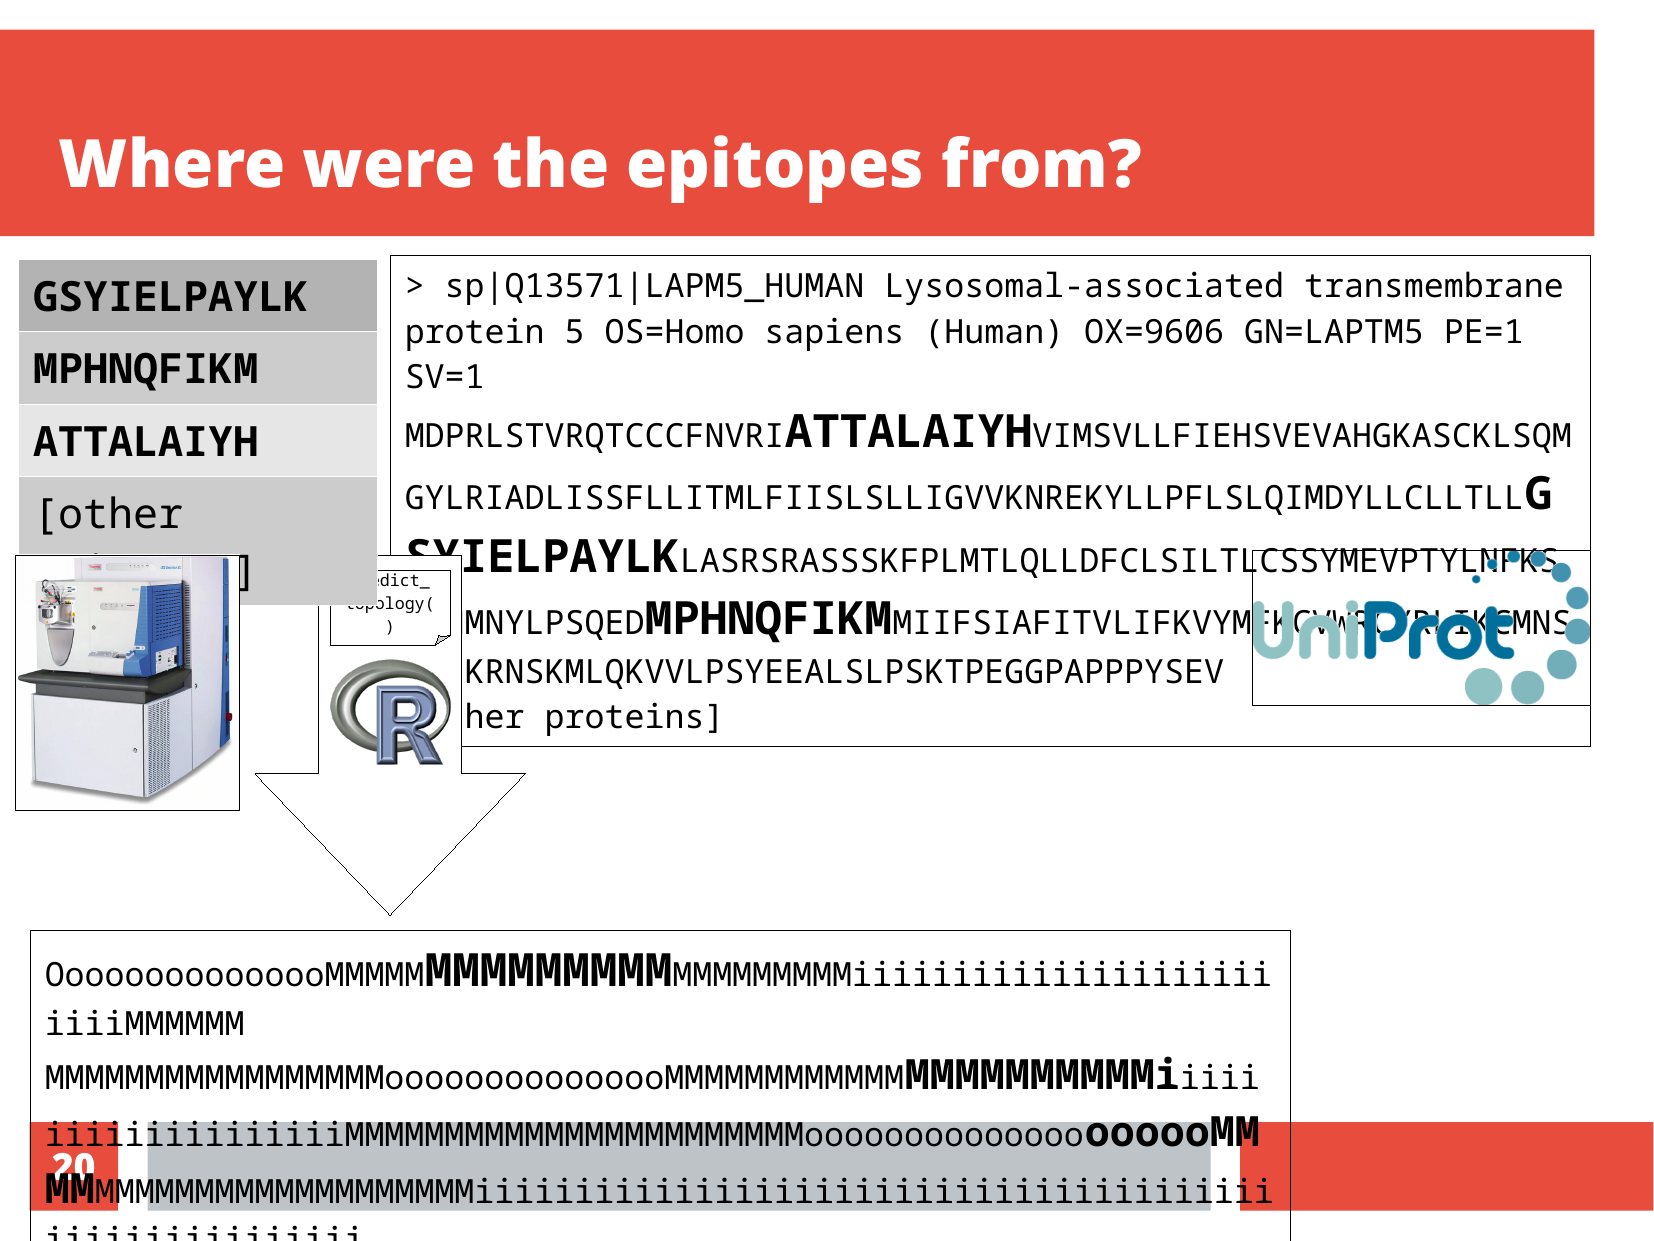

# Where were the epitopes from?
> sp|Q13571|LAPM5_HUMAN Lysosomal-associated transmembrane protein 5 OS=Homo sapiens (Human) OX=9606 GN=LAPTM5 PE=1 SV=1
MDPRLSTVRQTCCCFNVRIATTALAIYHVIMSVLLFIEHSVEVAHGKASCKLSQMGYLRIADLISSFLLITMLFIISLSLLIGVVKNREKYLLPFLSLQIMDYLLCLLTLLGSYIELPAYLKLASRSRASSSKFPLMTLQLLDFCLSILTLCSSYMEVPTYLNFKSMNHMNYLPSQEDMPHNQFIKMMIIFSIAFITVLIFKVYMFKCVWRCYRLIKCMNSVEEKRNSKMLQKVVLPSYEEALSLPSKTPEGGPAPPPYSEV
[other proteins]
| GSYIELPAYLK |
| --- |
| MPHNQFIKM |
| ATTALAIYH |
| [other epitopes] |
predict_
topology()
OoooooooooooooMMMMMMMMMMMMMMMMMMMMMMMiiiiiiiiiiiiiiiiiiiiiiiiiMMMMMM
MMMMMMMMMMMMMMMMMooooooooooooooMMMMMMMMMMMMMMMMMMMMMMiiiiiiiiiiiiiiiiiiiiMMMMMMMMMMMMMMMMMMMMMMMoooooooooooooooooooMMMMMMMMMMMMMMMMMMMMMMMiiiiiiiiiiiiiiiiiiiiiiiiiiiiiiiiiiiiiiiiiiiiiiiiiiiiiiii
20